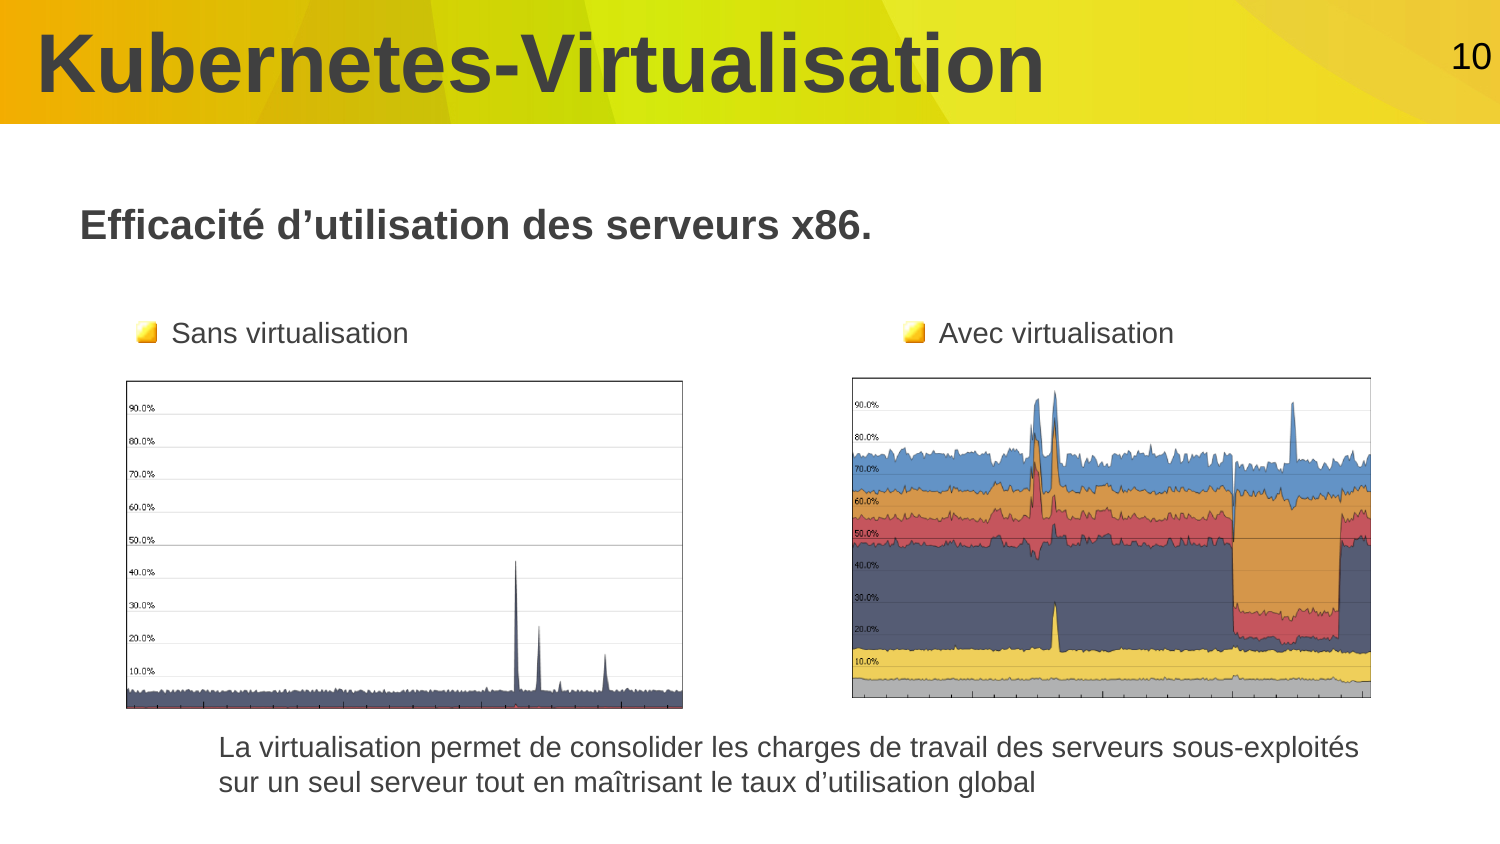

Kubernetes-Virtualisation
Efficacité d’utilisation des serveurs x86.
Sans virtualisation
Avec virtualisation
La virtualisation permet de consolider les charges de travail des serveurs sous-exploités sur un seul serveur tout en maîtrisant le taux d’utilisation global